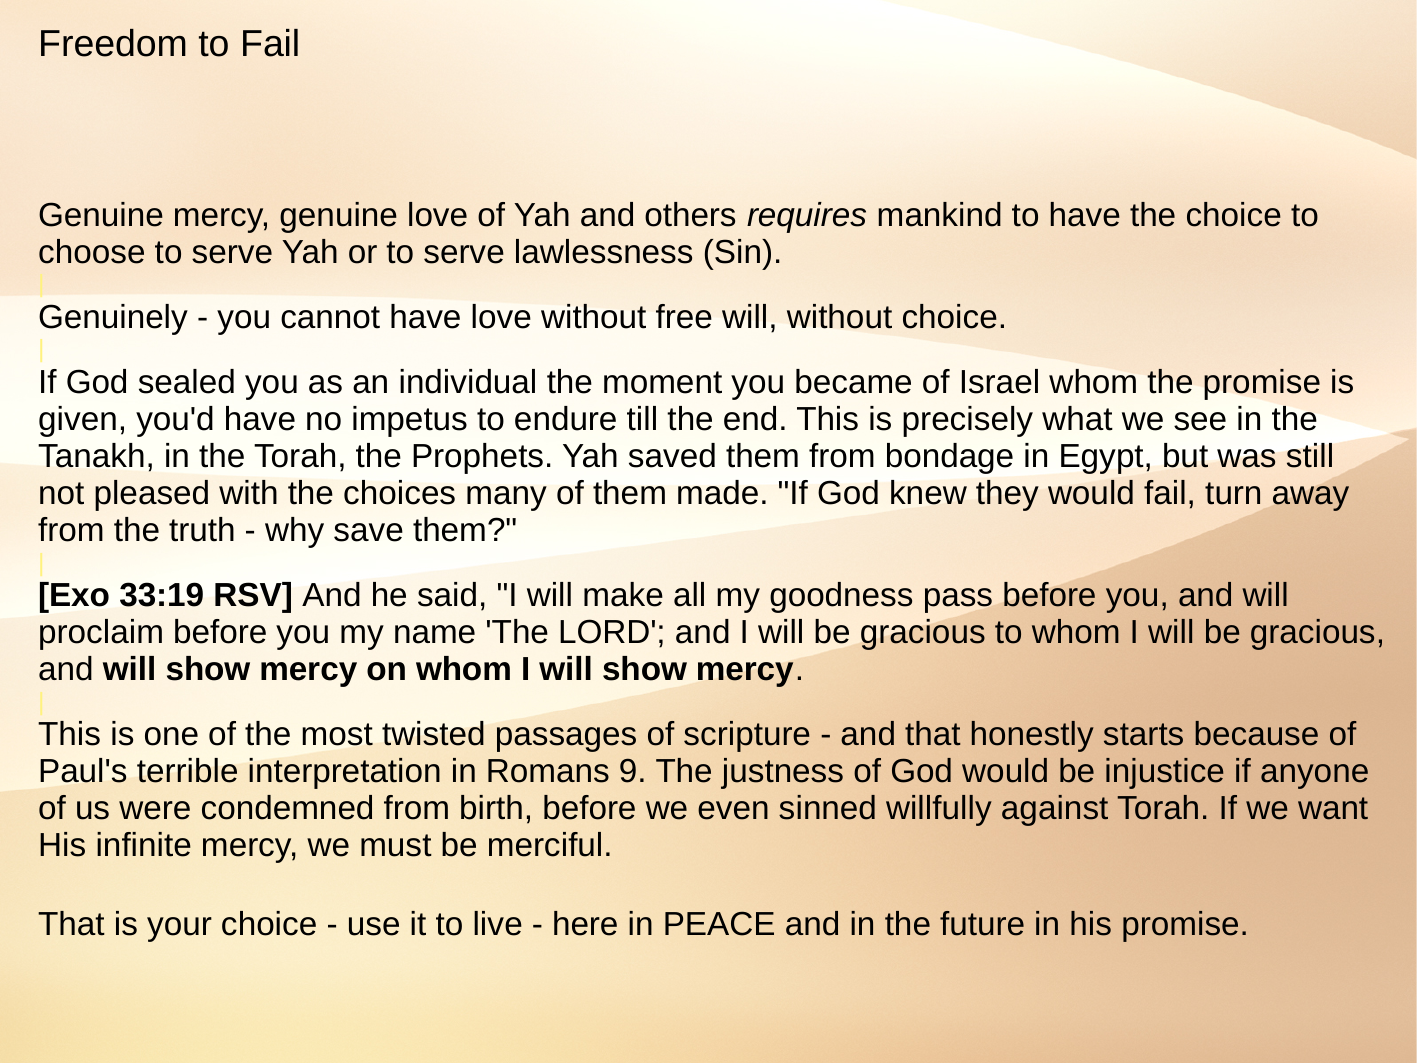

Freedom to Fail
Genuine mercy, genuine love of Yah and others requires mankind to have the choice to choose to serve Yah or to serve lawlessness (Sin).
|
Genuinely - you cannot have love without free will, without choice.
|
If God sealed you as an individual the moment you became of Israel whom the promise is given, you'd have no impetus to endure till the end. This is precisely what we see in the Tanakh, in the Torah, the Prophets. Yah saved them from bondage in Egypt, but was still not pleased with the choices many of them made. "If God knew they would fail, turn away from the truth - why save them?"
|
[Exo 33:19 RSV] And he said, "I will make all my goodness pass before you, and will proclaim before you my name 'The LORD'; and I will be gracious to whom I will be gracious, and will show mercy on whom I will show mercy.
|
This is one of the most twisted passages of scripture - and that honestly starts because of Paul's terrible interpretation in Romans 9. The justness of God would be injustice if anyone of us were condemned from birth, before we even sinned willfully against Torah. If we want His infinite mercy, we must be merciful.
That is your choice - use it to live - here in PEACE and in the future in his promise.